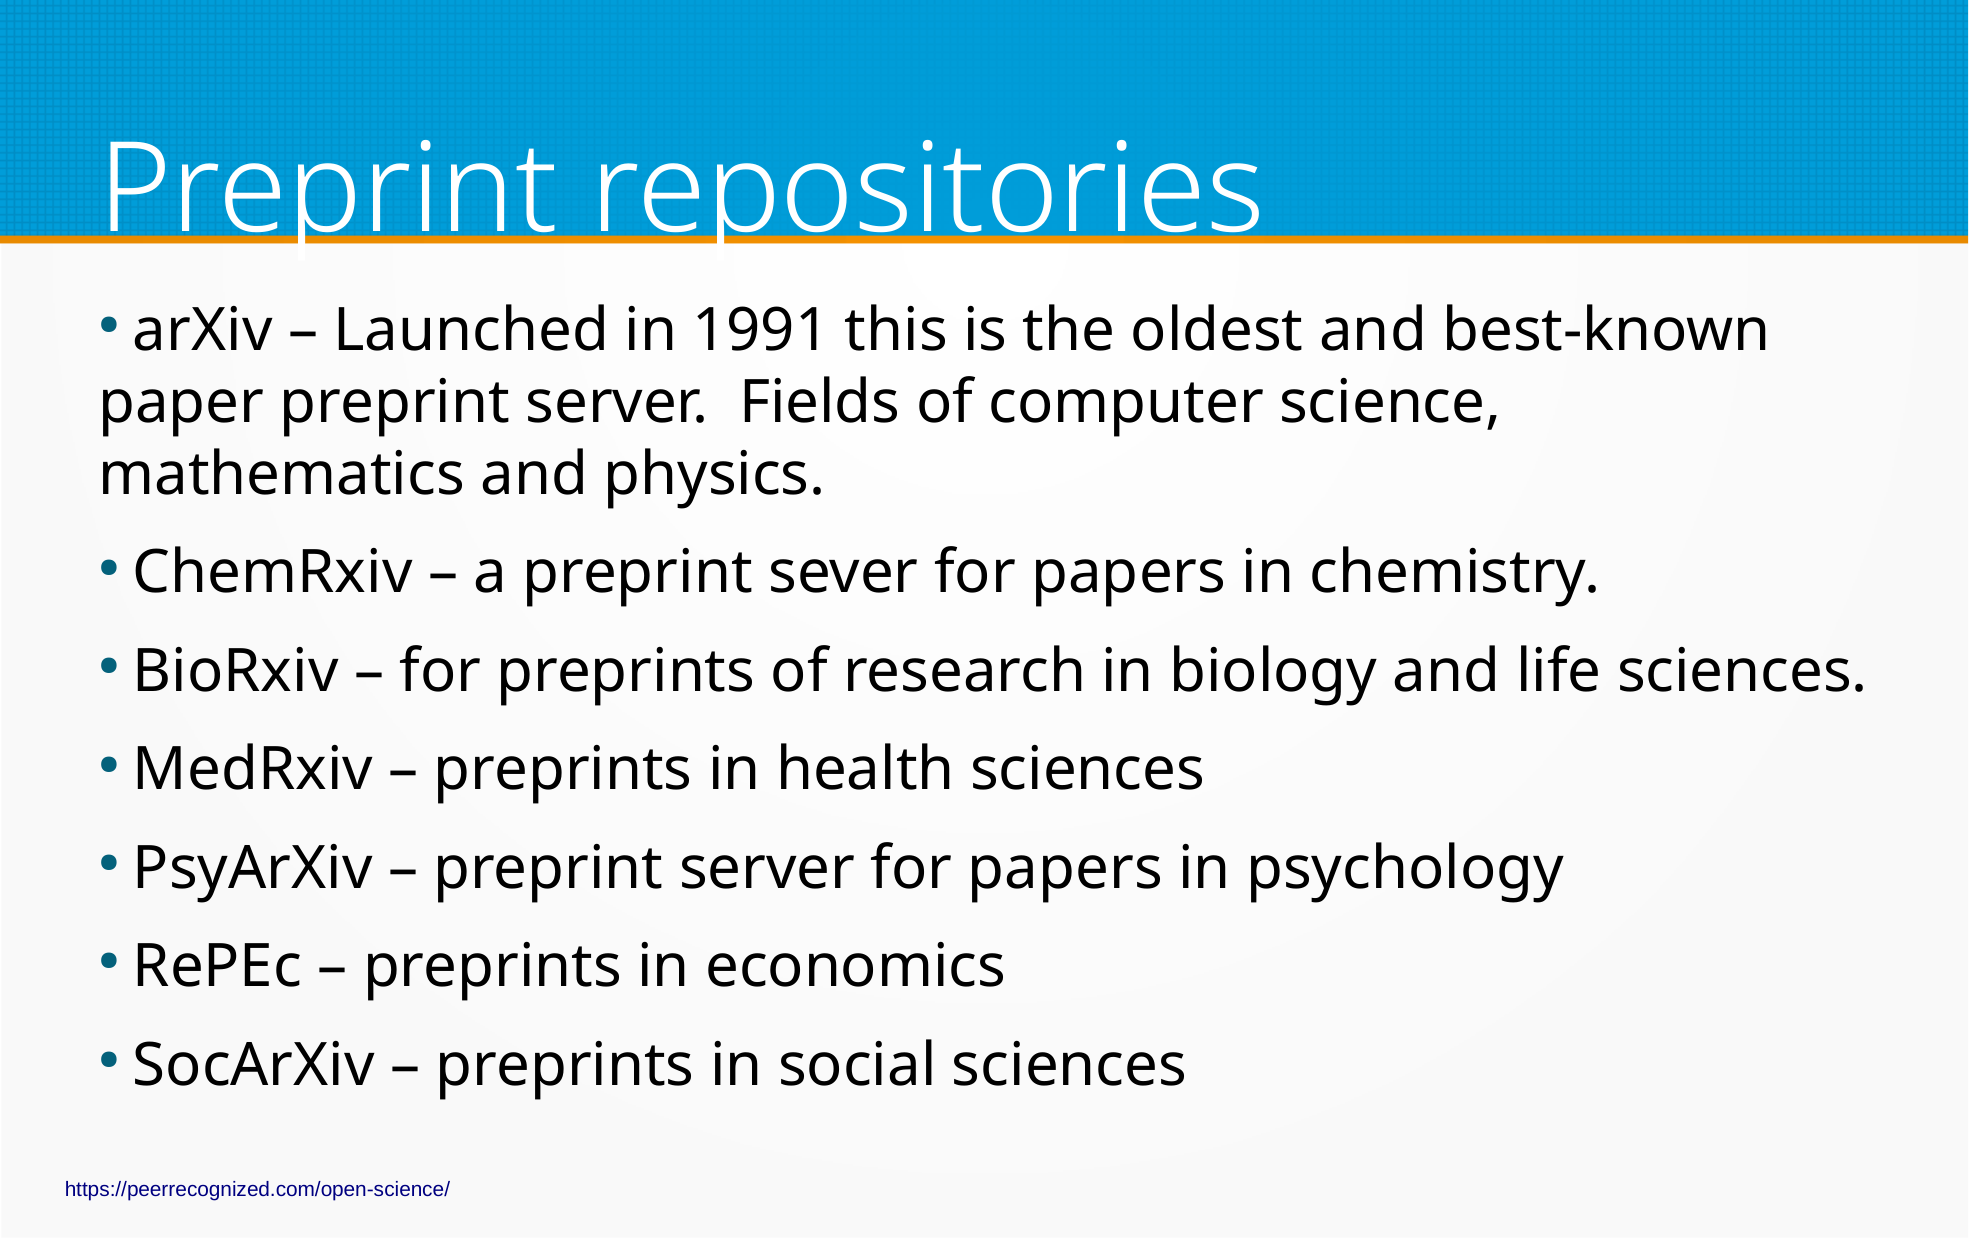

# Preprint repositories
 arXiv – Launched in 1991 this is the oldest and best-known paper preprint server. Fields of computer science, mathematics and physics.
 ChemRxiv – a preprint sever for papers in chemistry.
 BioRxiv – for preprints of research in biology and life sciences.
 MedRxiv – preprints in health sciences
 PsyArXiv – preprint server for papers in psychology
 RePEc – preprints in economics
 SocArXiv – preprints in social sciences
https://peerrecognized.com/open-science/